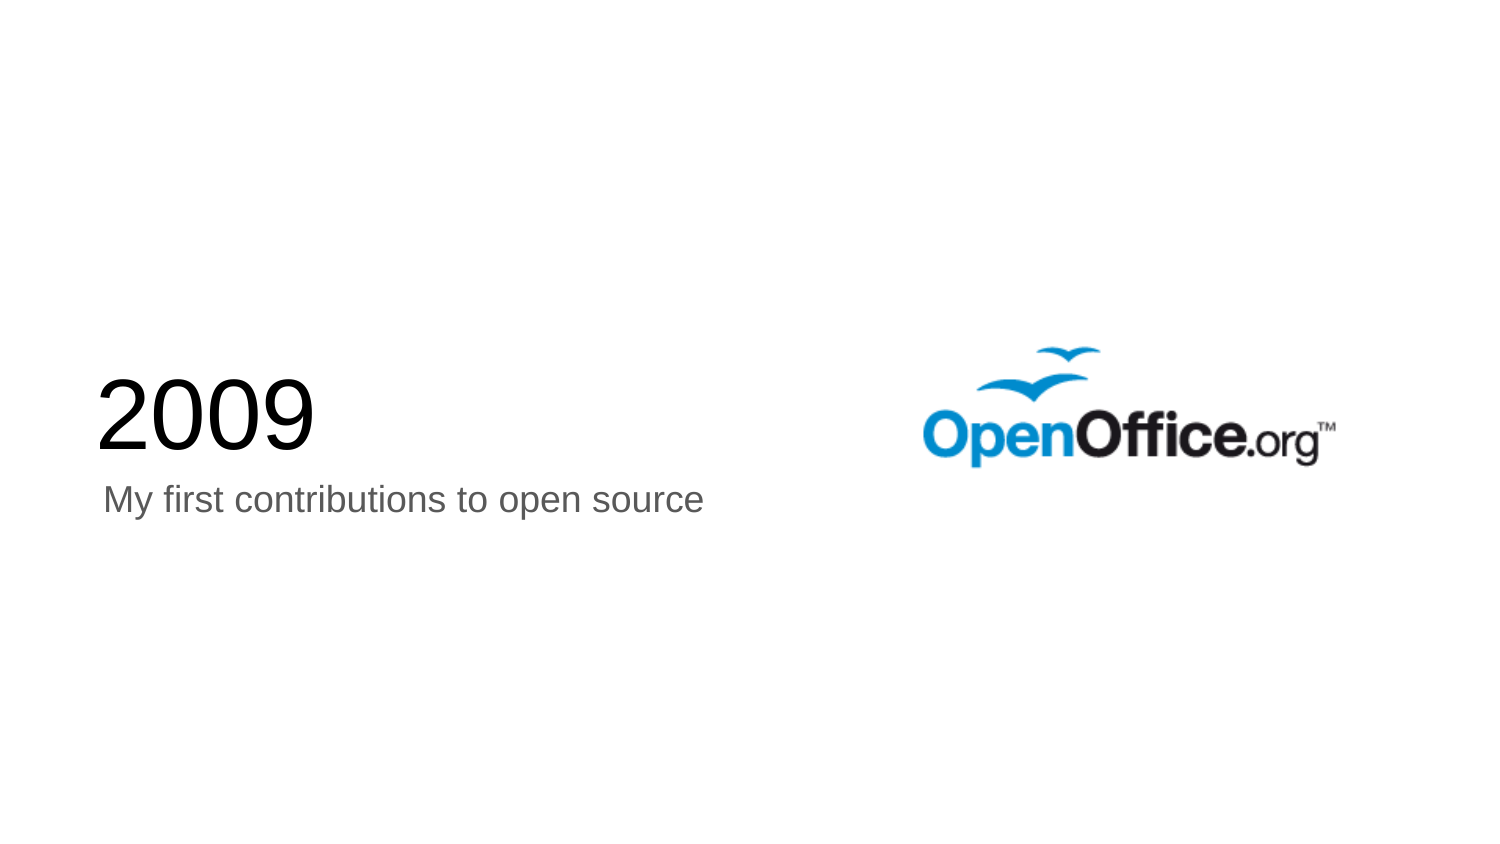

# 2009
My first contributions to open source